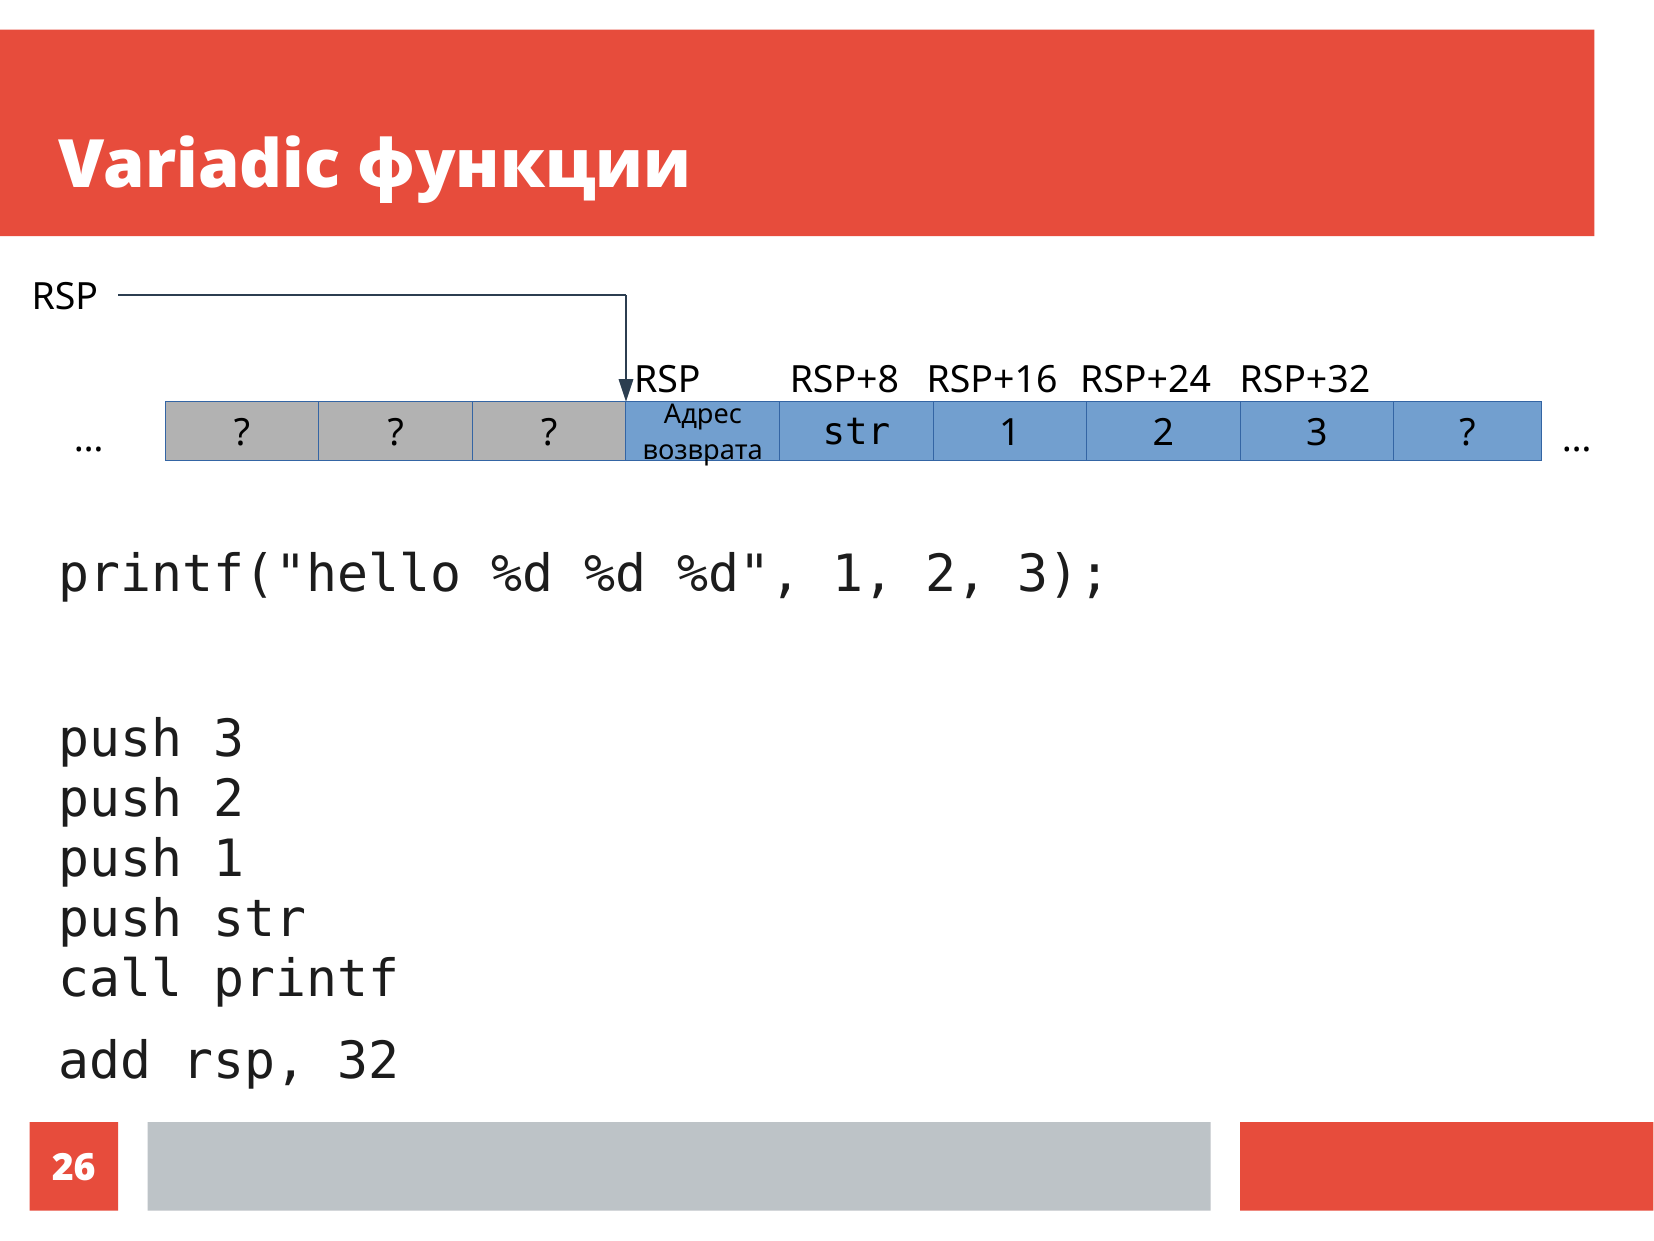

# Variadic функции
RSP
RSP
RSP+8
RSP+16
RSP+24
RSP+32
?
?
?
Адрес
возврата
str
1
2
3
?
…
…
printf("hello %d %d %d", 1, 2, 3);
push 3
push 2
push 1
push str
call printf
add rsp, 32
26